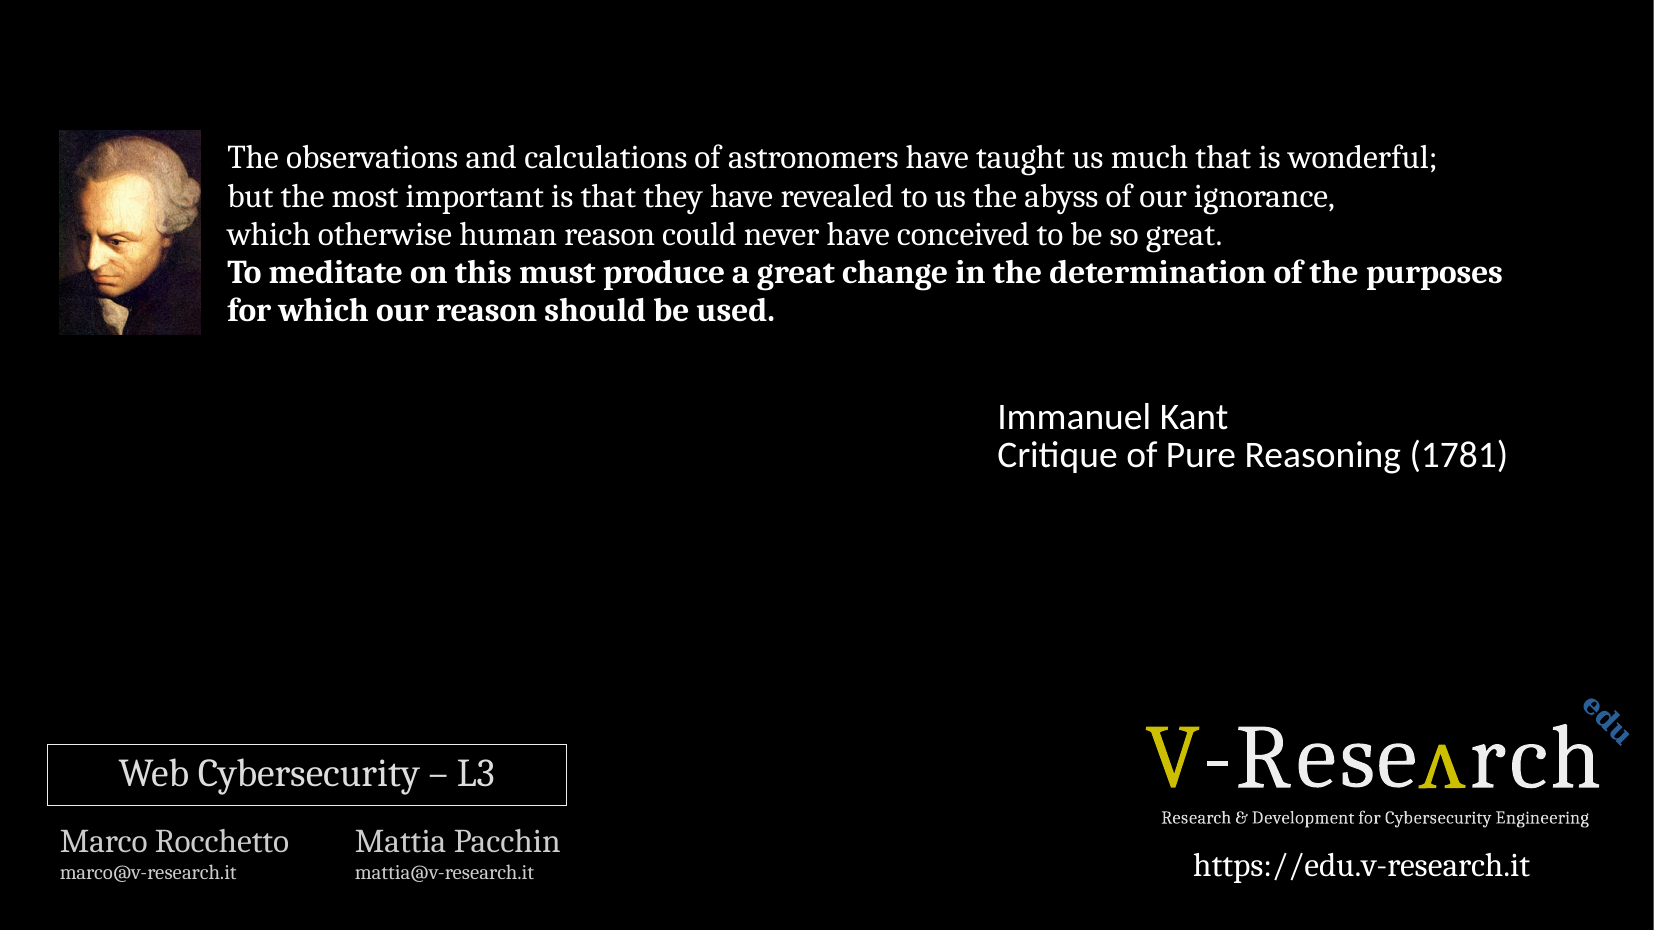

The observations and calculations of astronomers have taught us much that is wonderful;
but the most important is that they have revealed to us the abyss of our ignorance,
which otherwise human reason could never have conceived to be so great.
To meditate on this must produce a great change in the determination of the purposes
for which our reason should be used.
Immanuel Kant
Critique of Pure Reasoning (1781)
Web Cybersecurity – L3
Marco Rocchetto	Mattia Pacchin
marco@v-research.it 		mattia@v-research.it
https://edu.v-research.it